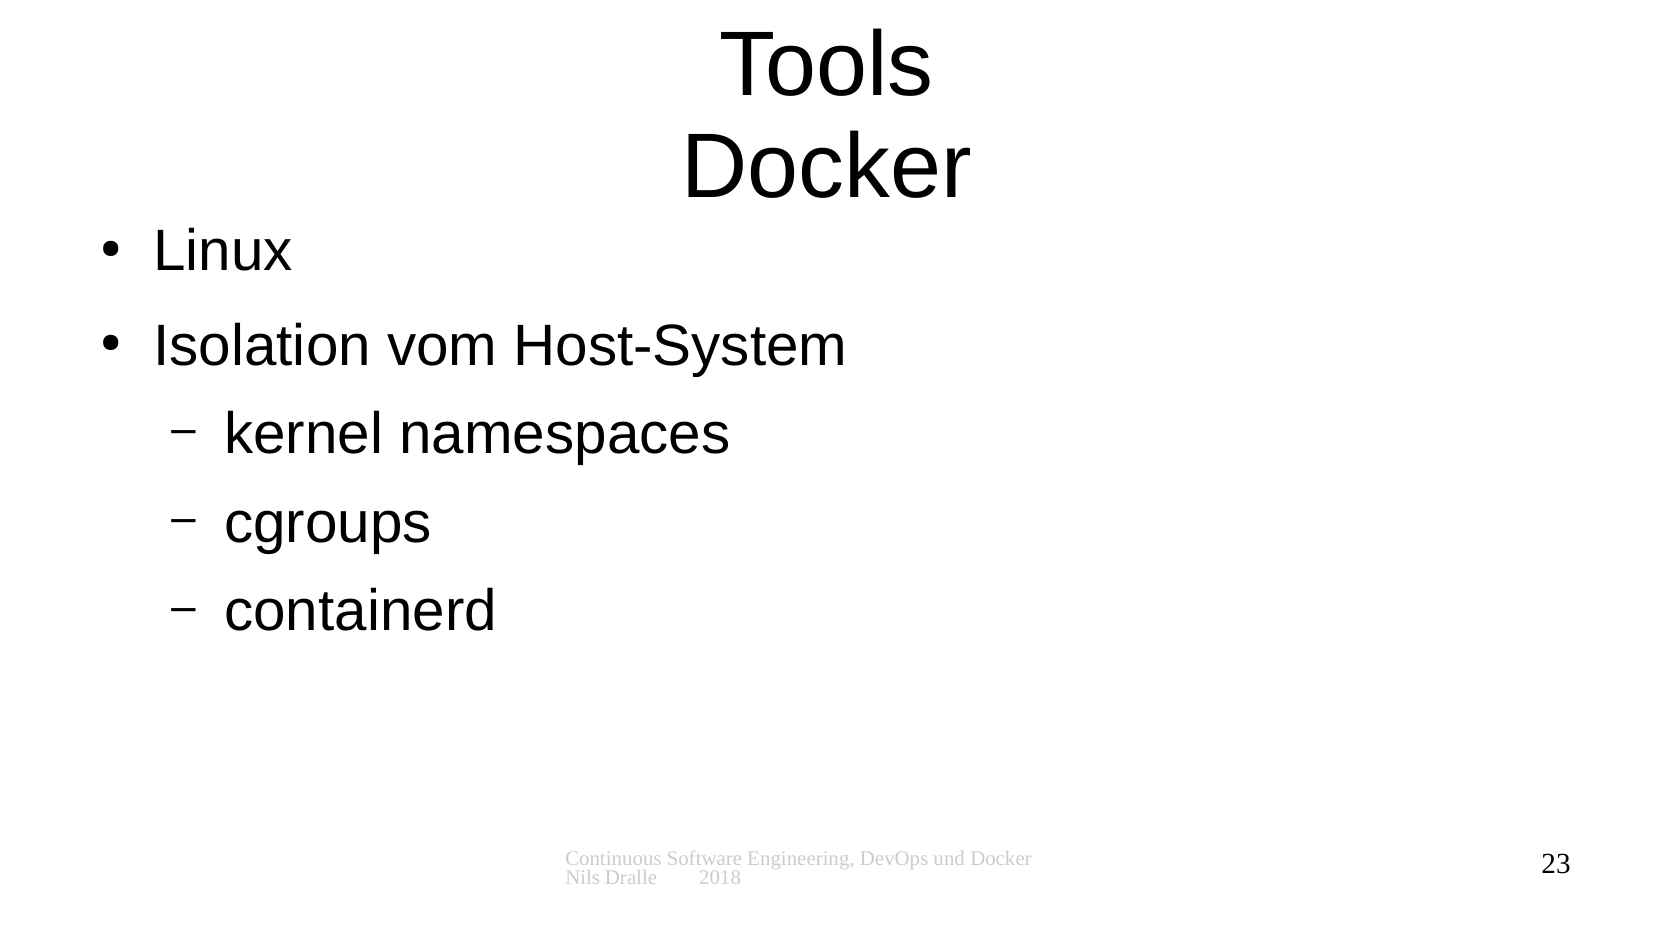

# Tools Docker
Linux
Isolation vom Host-System
kernel namespaces
cgroups
containerd
Continuous Software Engineering, DevOps und Docker Nils Dralle 2018
23